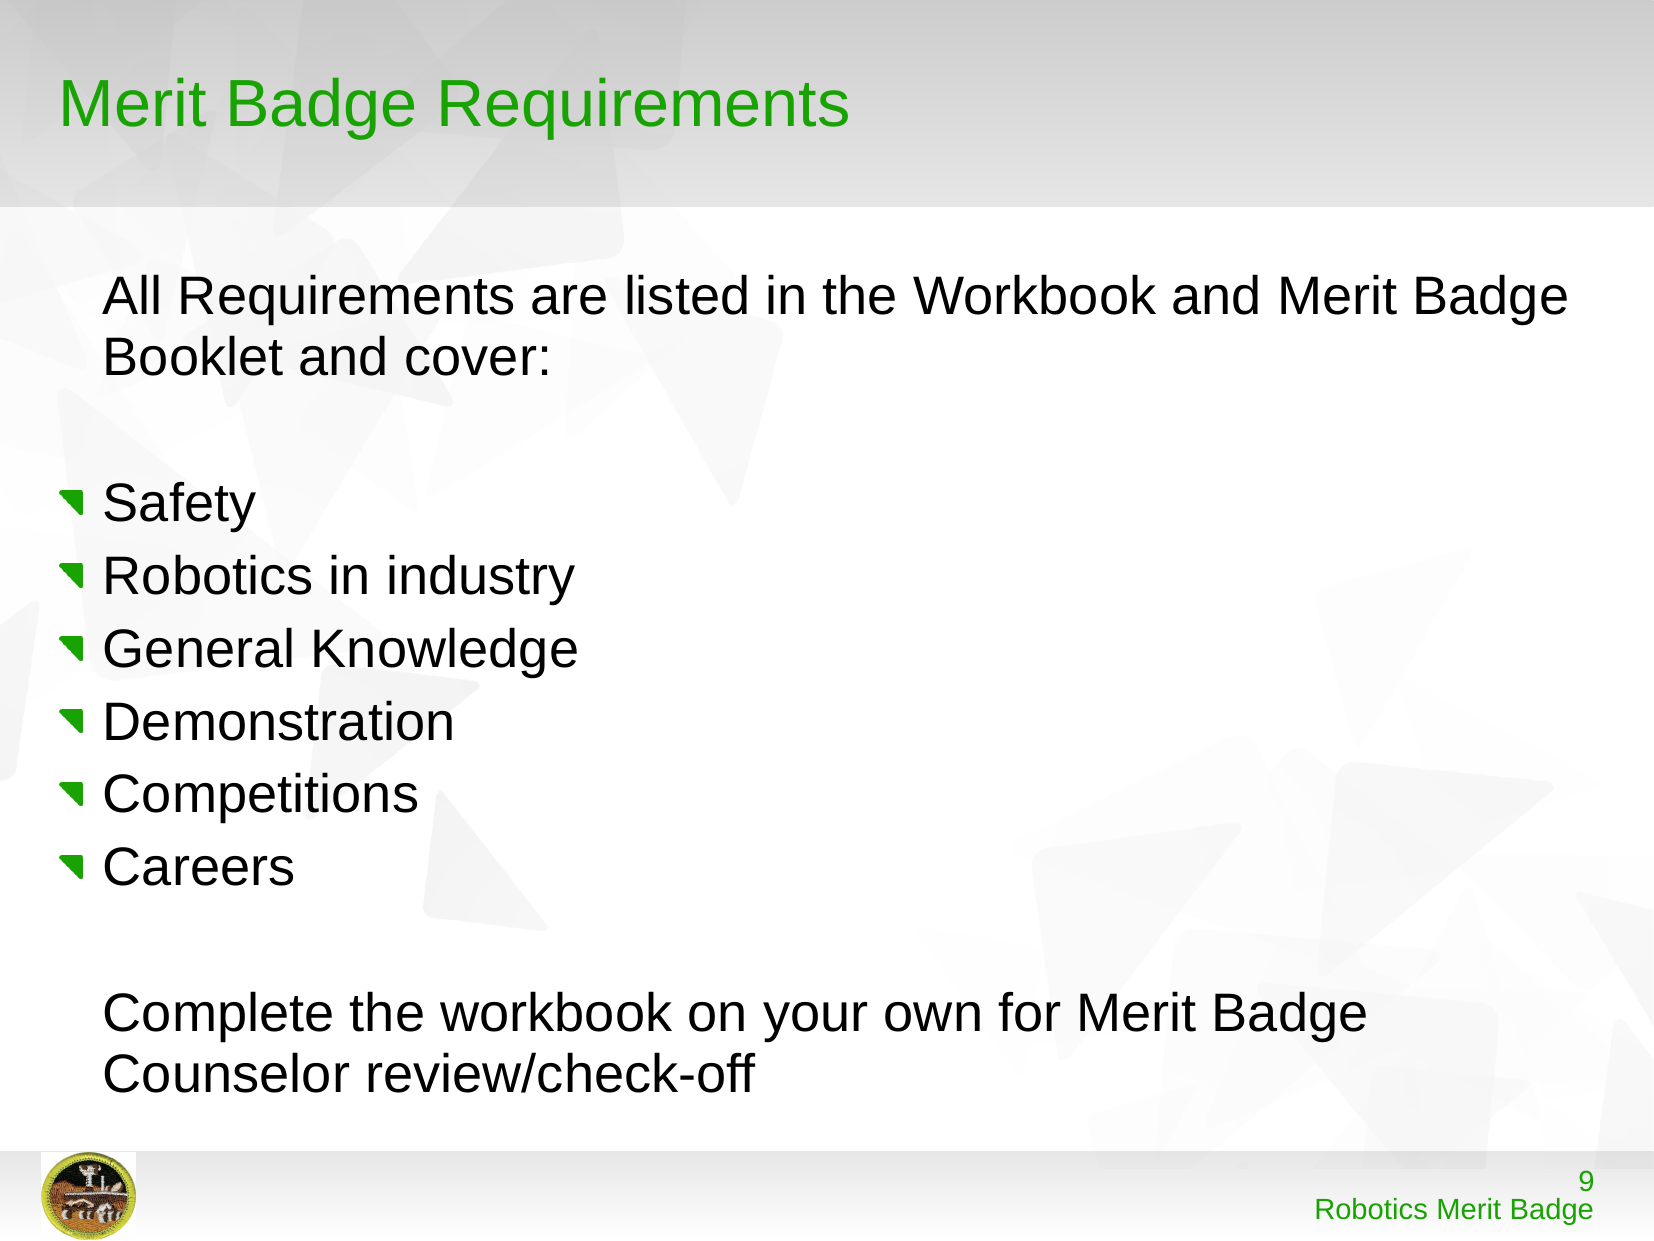

# Merit Badge Requirements
All Requirements are listed in the Workbook and Merit Badge Booklet and cover:
Safety
Robotics in industry
General Knowledge
Demonstration
Competitions
Careers
Complete the workbook on your own for Merit Badge Counselor review/check-off
9
Robotics Merit Badge